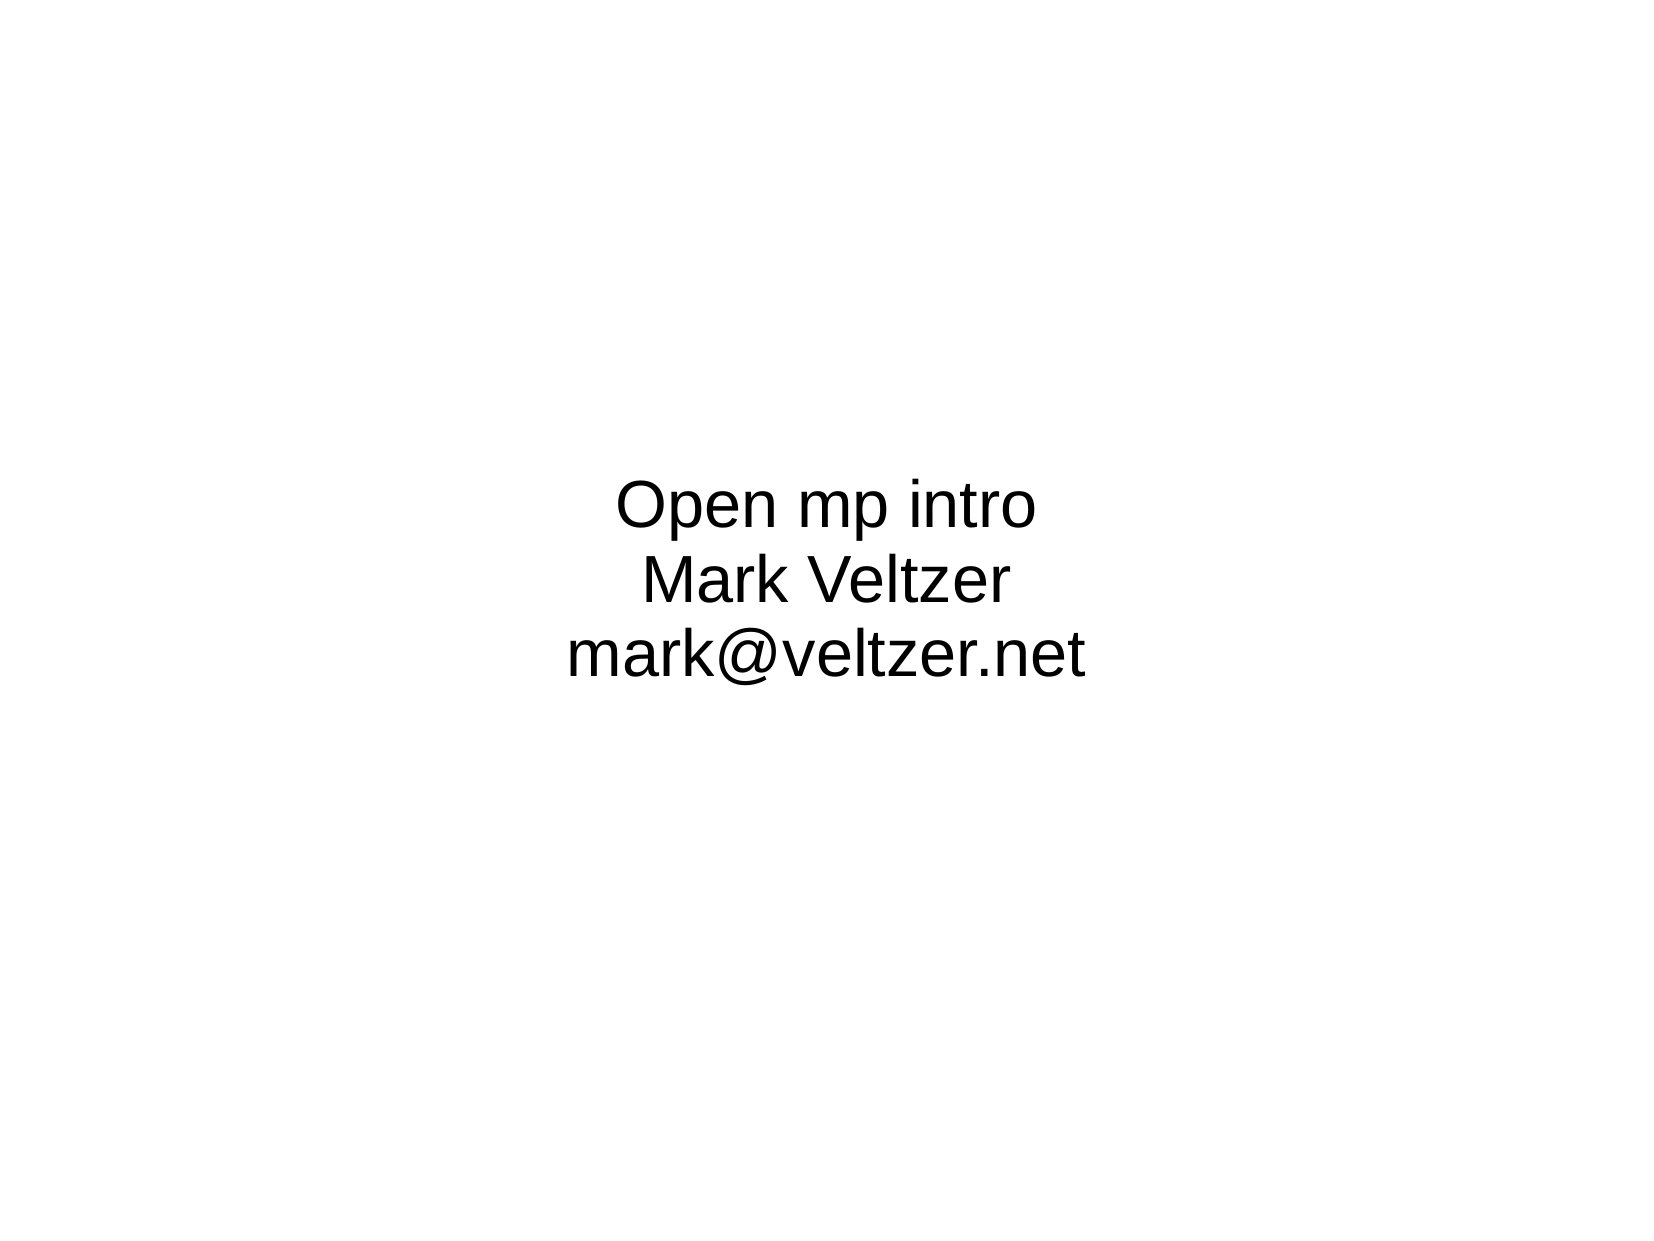

# Open mp intro
Mark Veltzer
mark@veltzer.net